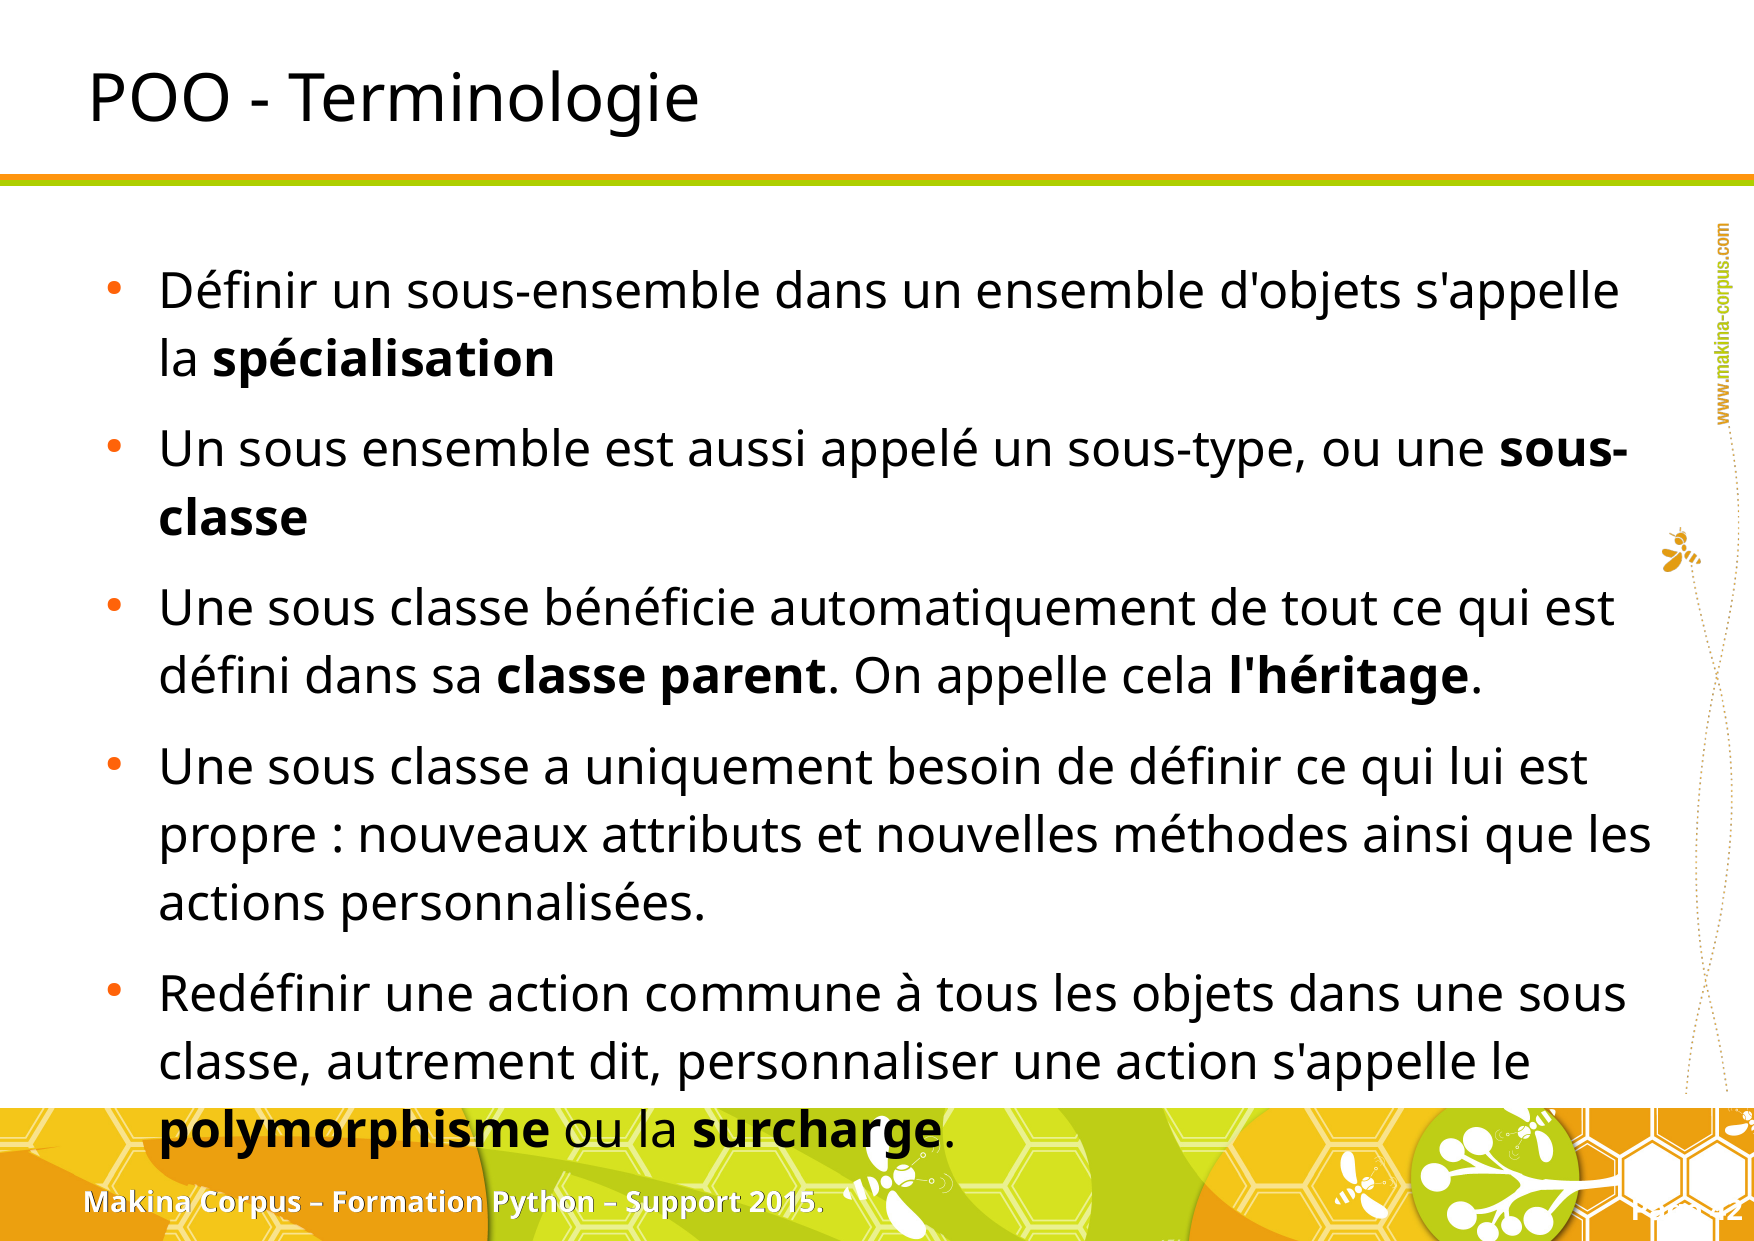

# POO - Terminologie
Définir un sous-ensemble dans un ensemble d'objets s'appelle la spécialisation
Un sous ensemble est aussi appelé un sous-type, ou une sous-classe
Une sous classe bénéficie automatiquement de tout ce qui est défini dans sa classe parent. On appelle cela l'héritage.
Une sous classe a uniquement besoin de définir ce qui lui est propre : nouveaux attributs et nouvelles méthodes ainsi que les actions personnalisées.
Redéfinir une action commune à tous les objets dans une sous classe, autrement dit, personnaliser une action s'appelle le polymorphisme ou la surcharge.
tesg
42